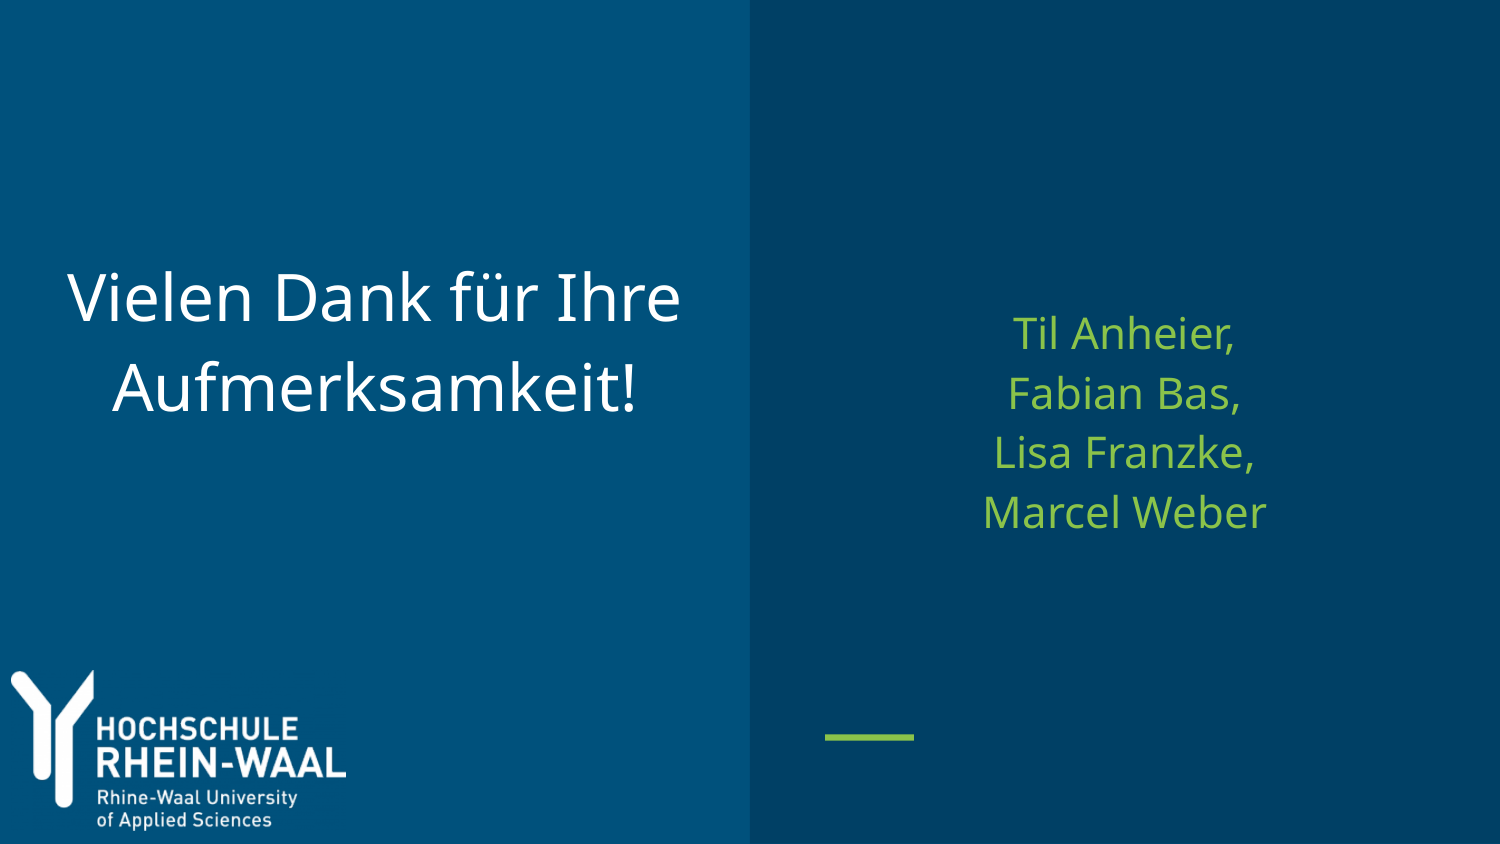

Til Anheier,
Fabian Bas,
Lisa Franzke,
Marcel Weber
# Vielen Dank für Ihre Aufmerksamkeit!